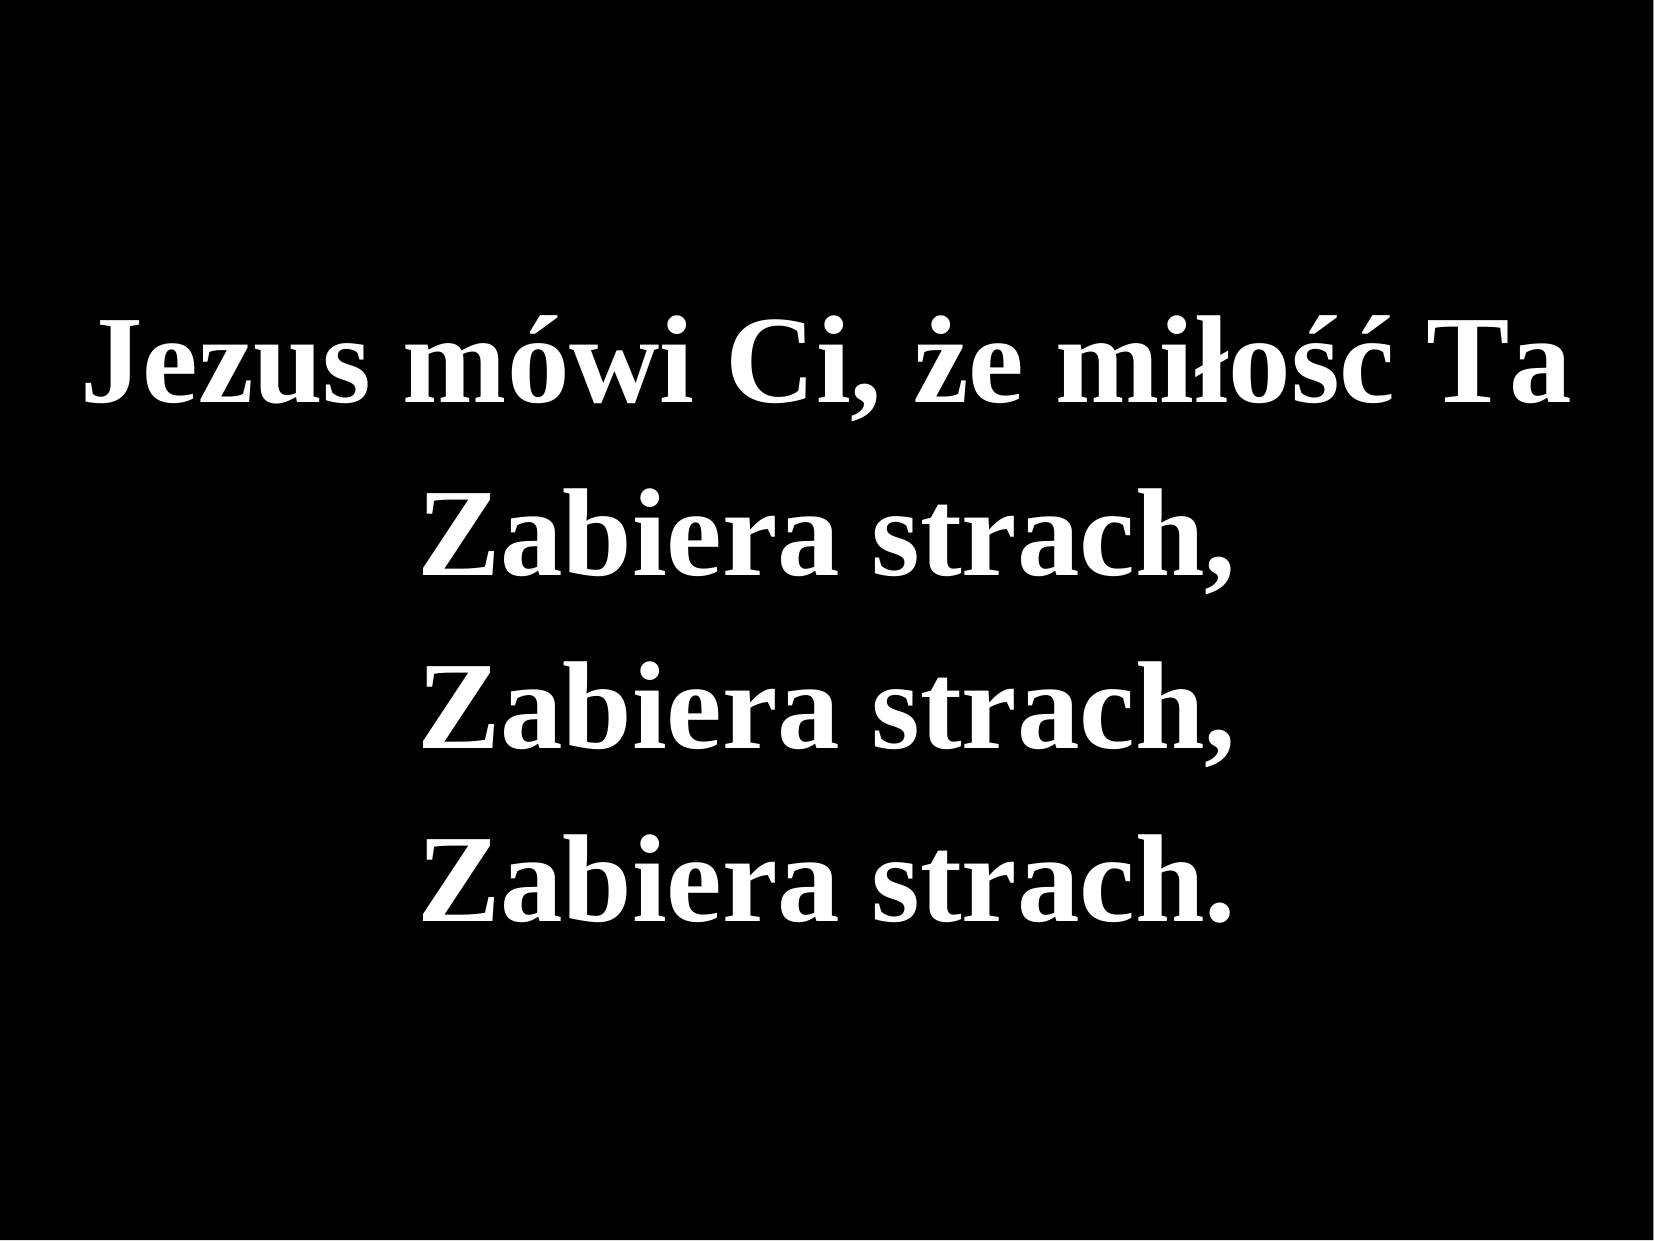

# Jezus mówi Ci, że miłość Ta ppp Zabiera strach, ppp Zabiera strach, ppp Zabiera strach.